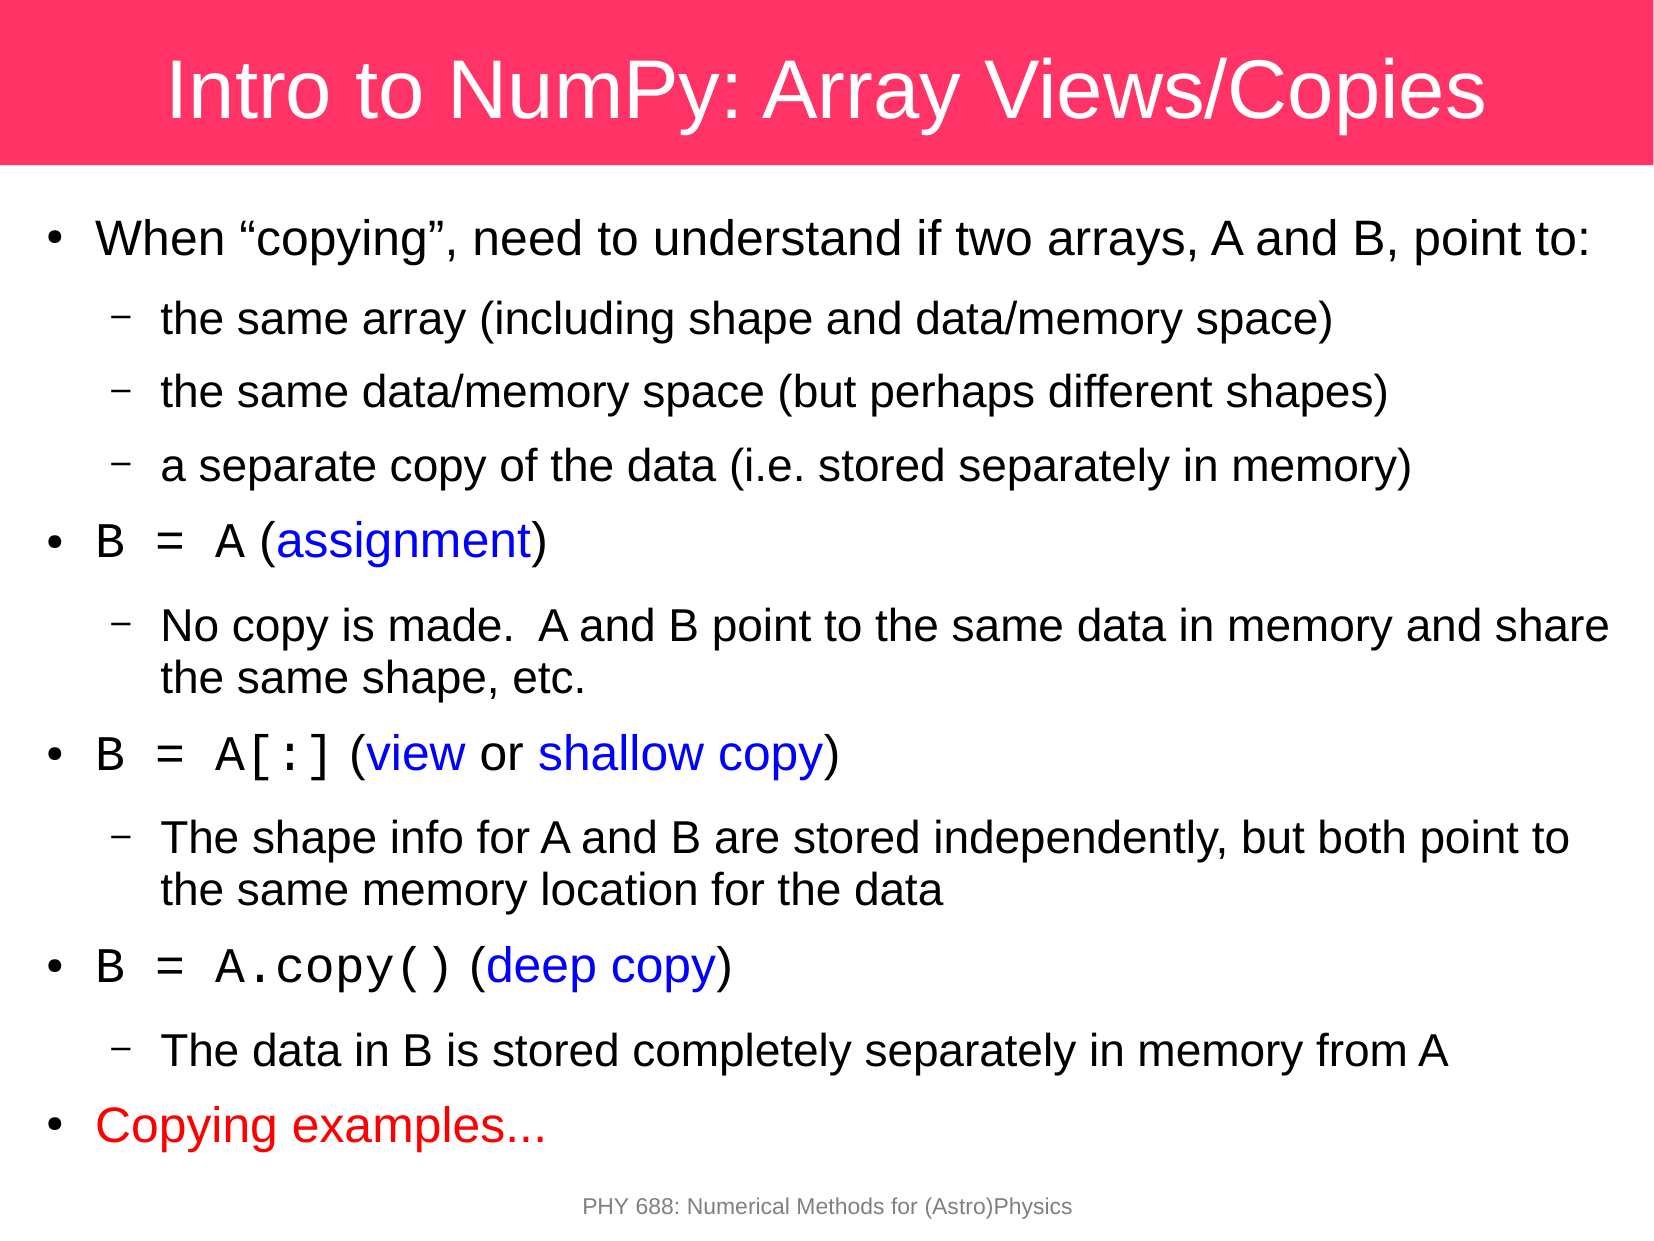

# Intro to NumPy: Array Views/Copies
When “copying”, need to understand if two arrays, A and B, point to:
the same array (including shape and data/memory space)
the same data/memory space (but perhaps different shapes)
a separate copy of the data (i.e. stored separately in memory)
B = A (assignment)
No copy is made. A and B point to the same data in memory and share the same shape, etc.
B = A[:] (view or shallow copy)
The shape info for A and B are stored independently, but both point to the same memory location for the data
B = A.copy() (deep copy)
The data in B is stored completely separately in memory from A
Copying examples...